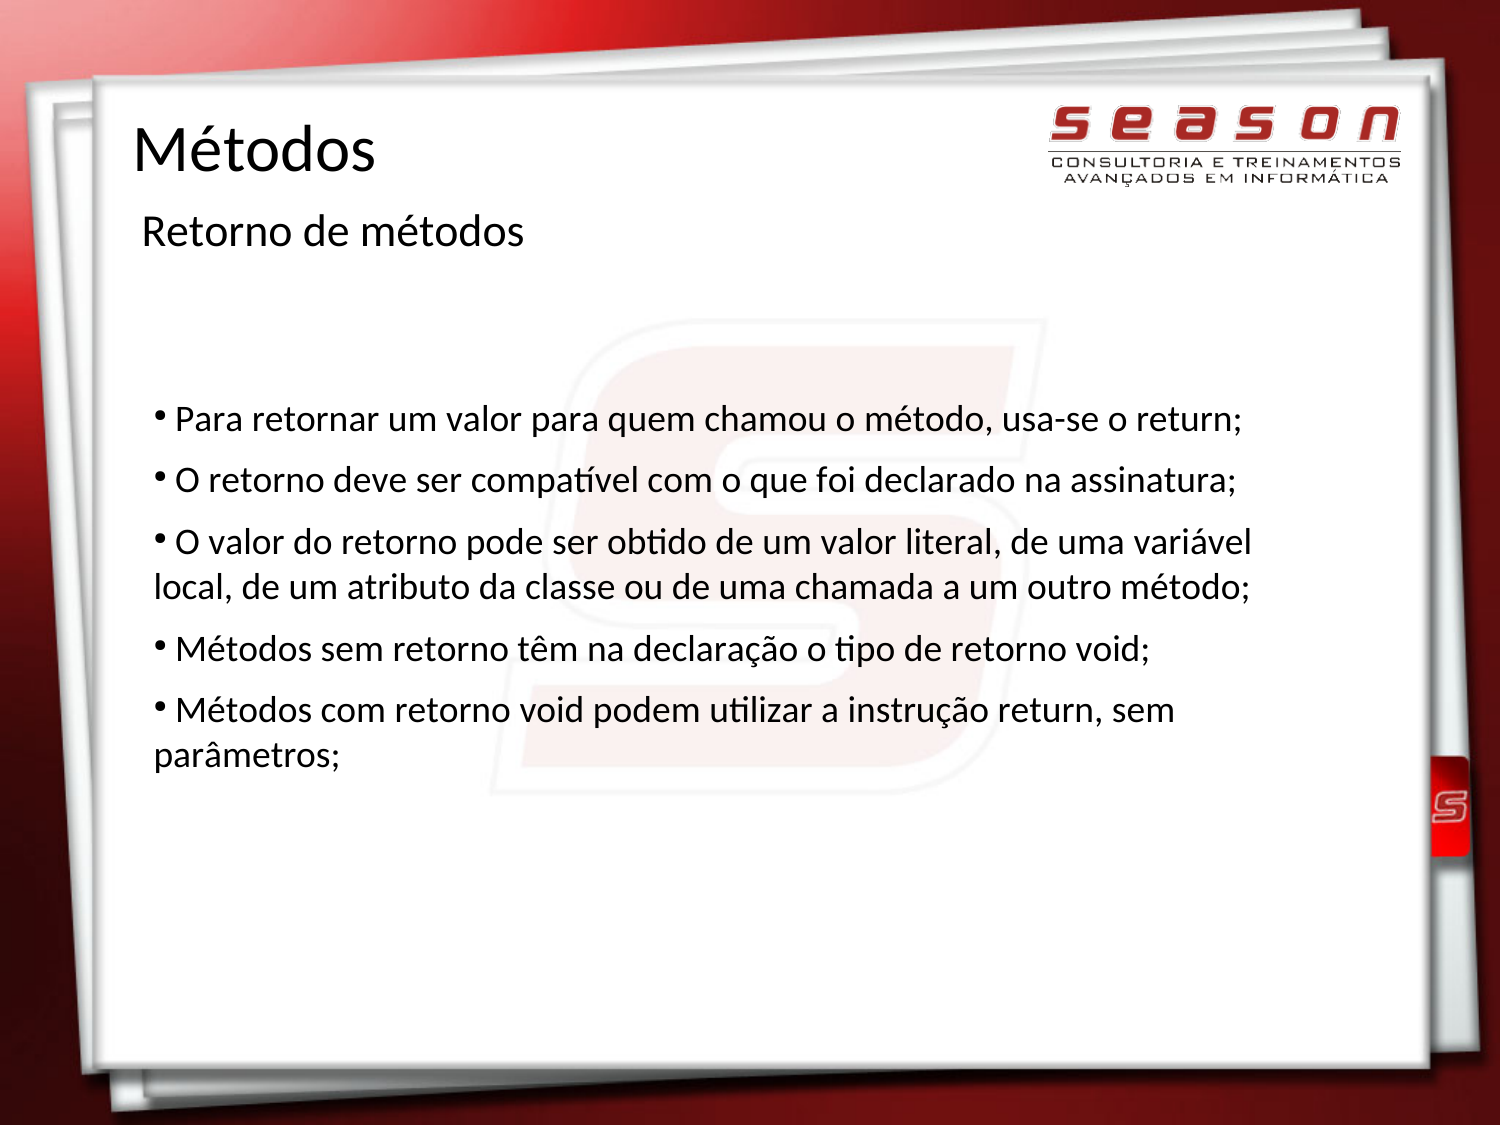

# Métodos
Retorno de métodos
 Para retornar um valor para quem chamou o método, usa-se o return;
 O retorno deve ser compatível com o que foi declarado na assinatura;
 O valor do retorno pode ser obtido de um valor literal, de uma variável local, de um atributo da classe ou de uma chamada a um outro método;
 Métodos sem retorno têm na declaração o tipo de retorno void;
 Métodos com retorno void podem utilizar a instrução return, sem parâmetros;